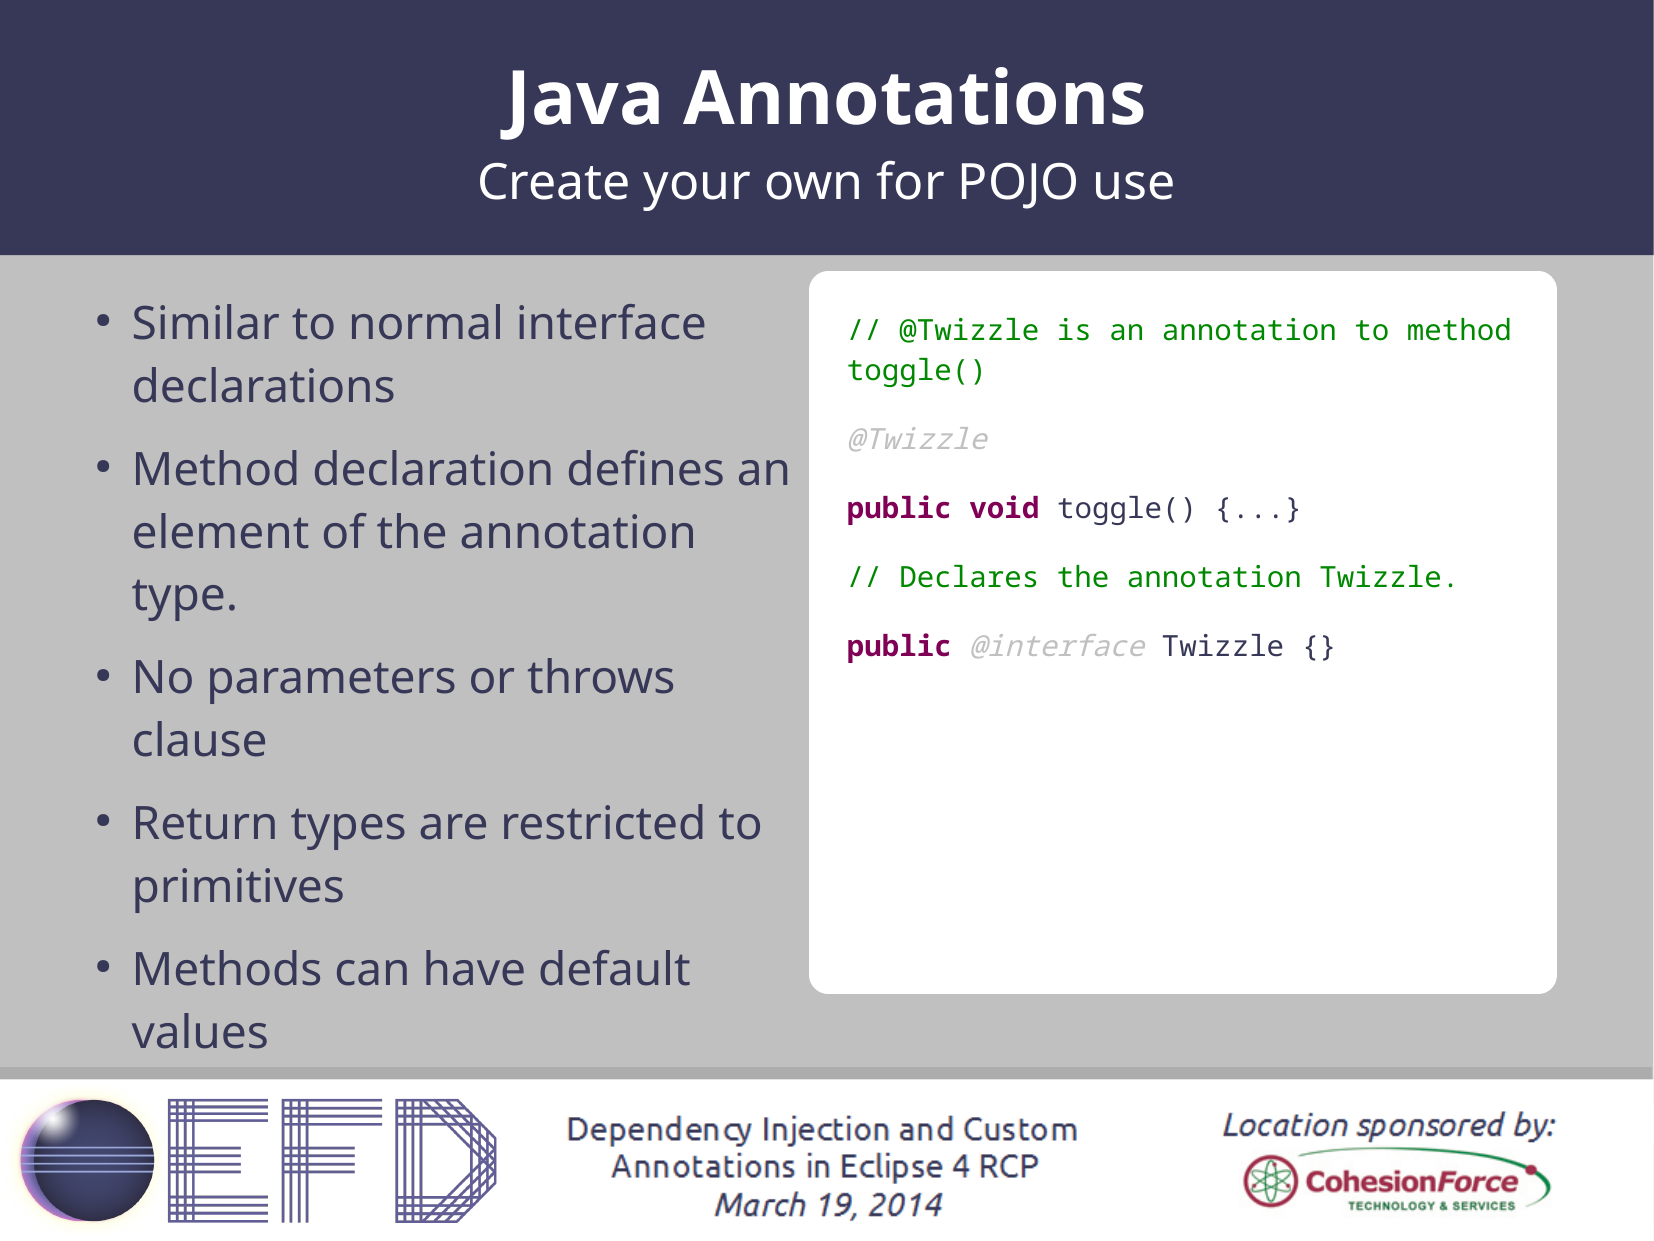

# Java Annotations Create your own for POJO use
Similar to normal interface declarations
Method declaration defines an element of the annotation type.
No parameters or throws clause
Return types are restricted to primitives
Methods can have default values
// @Twizzle is an annotation to method toggle()
@Twizzle
public void toggle() {...}
// Declares the annotation Twizzle.
public @interface Twizzle {}